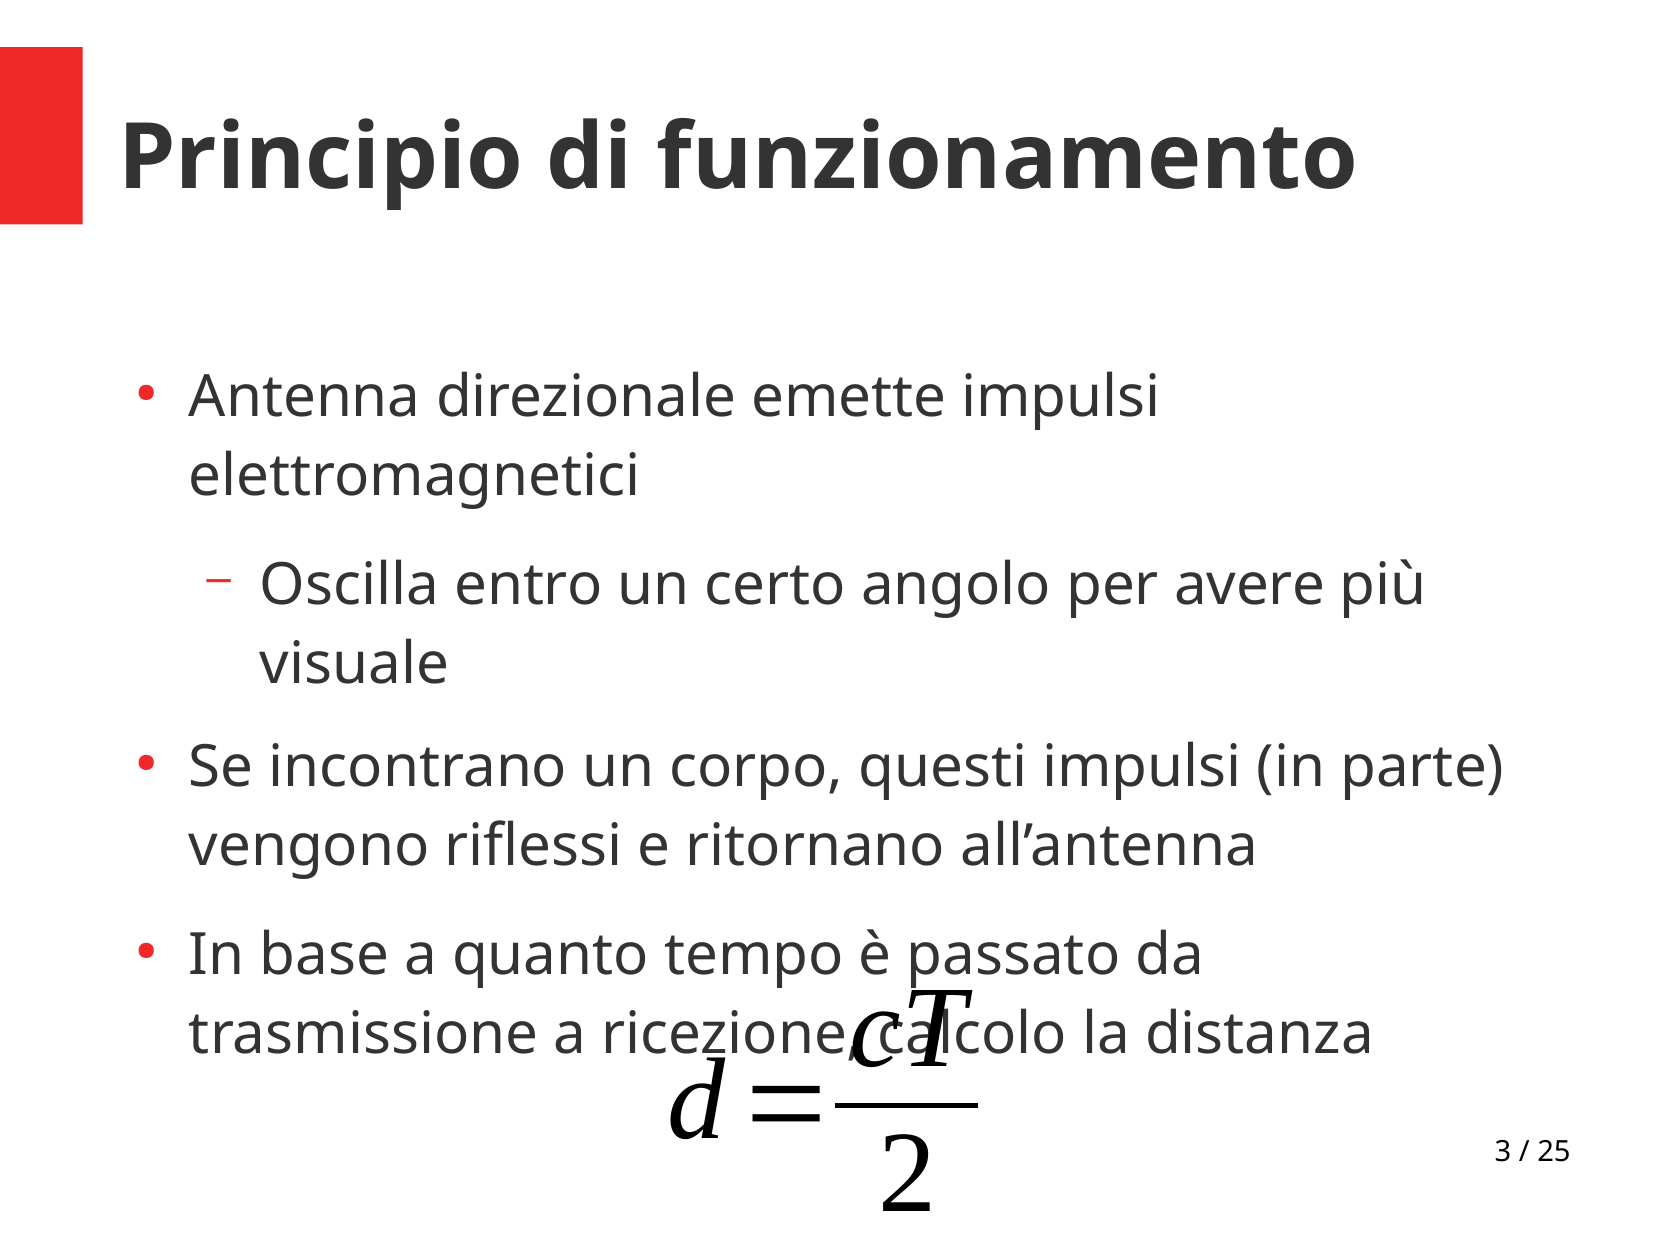

# Principio di funzionamento
Antenna direzionale emette impulsi elettromagnetici
Oscilla entro un certo angolo per avere più visuale
Se incontrano un corpo, questi impulsi (in parte) vengono riflessi e ritornano all’antenna
In base a quanto tempo è passato da trasmissione a ricezione, calcolo la distanza
3